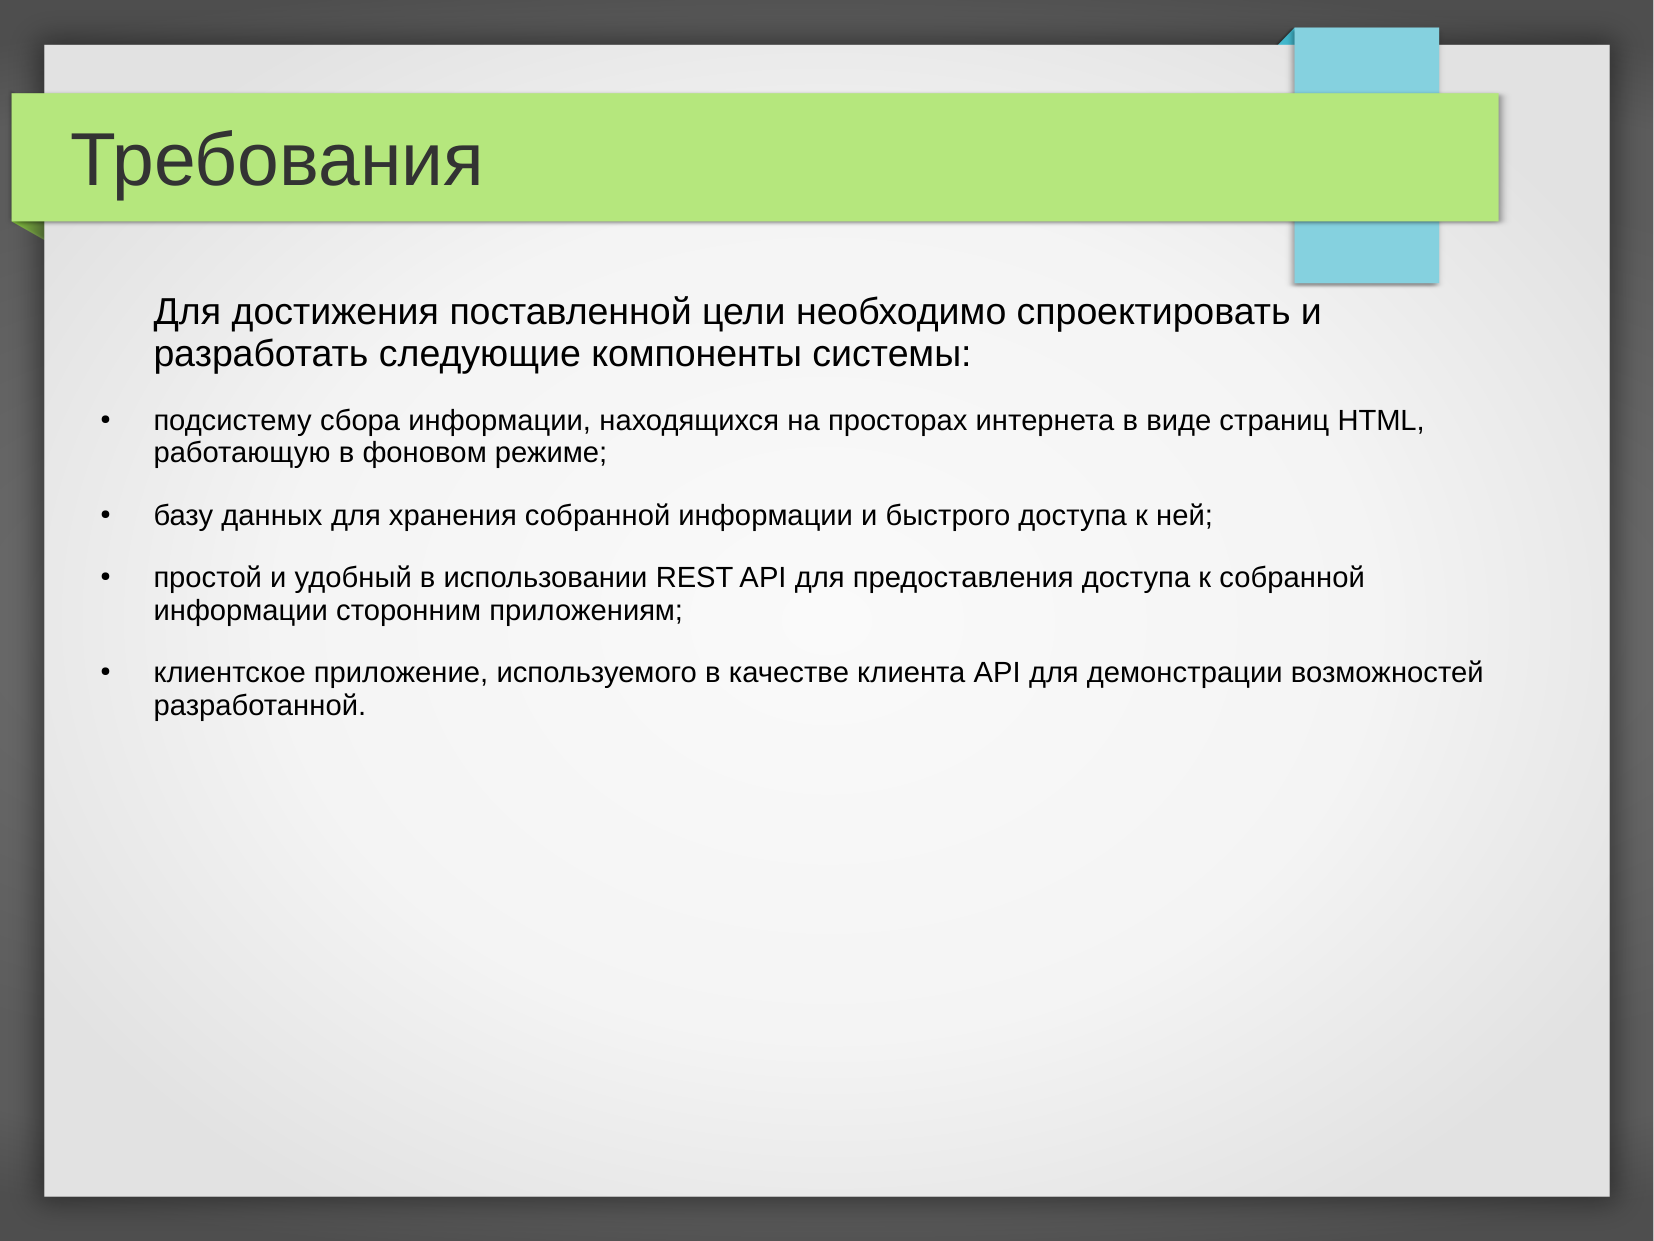

# Требования
Для достижения поставленной цели необходимо спроектировать и разработать следующие компоненты системы:
подсистему сбора информации, находящихся на просторах интернета в виде страниц HTML, работающую в фоновом режиме;
базу данных для хранения собранной информации и быстрого доступа к ней;
простой и удобный в использовании REST API для предоставления доступа к собранной информации сторонним приложениям;
клиентское приложение, используемого в качестве клиента API для демонстрации возможностей разработанной.